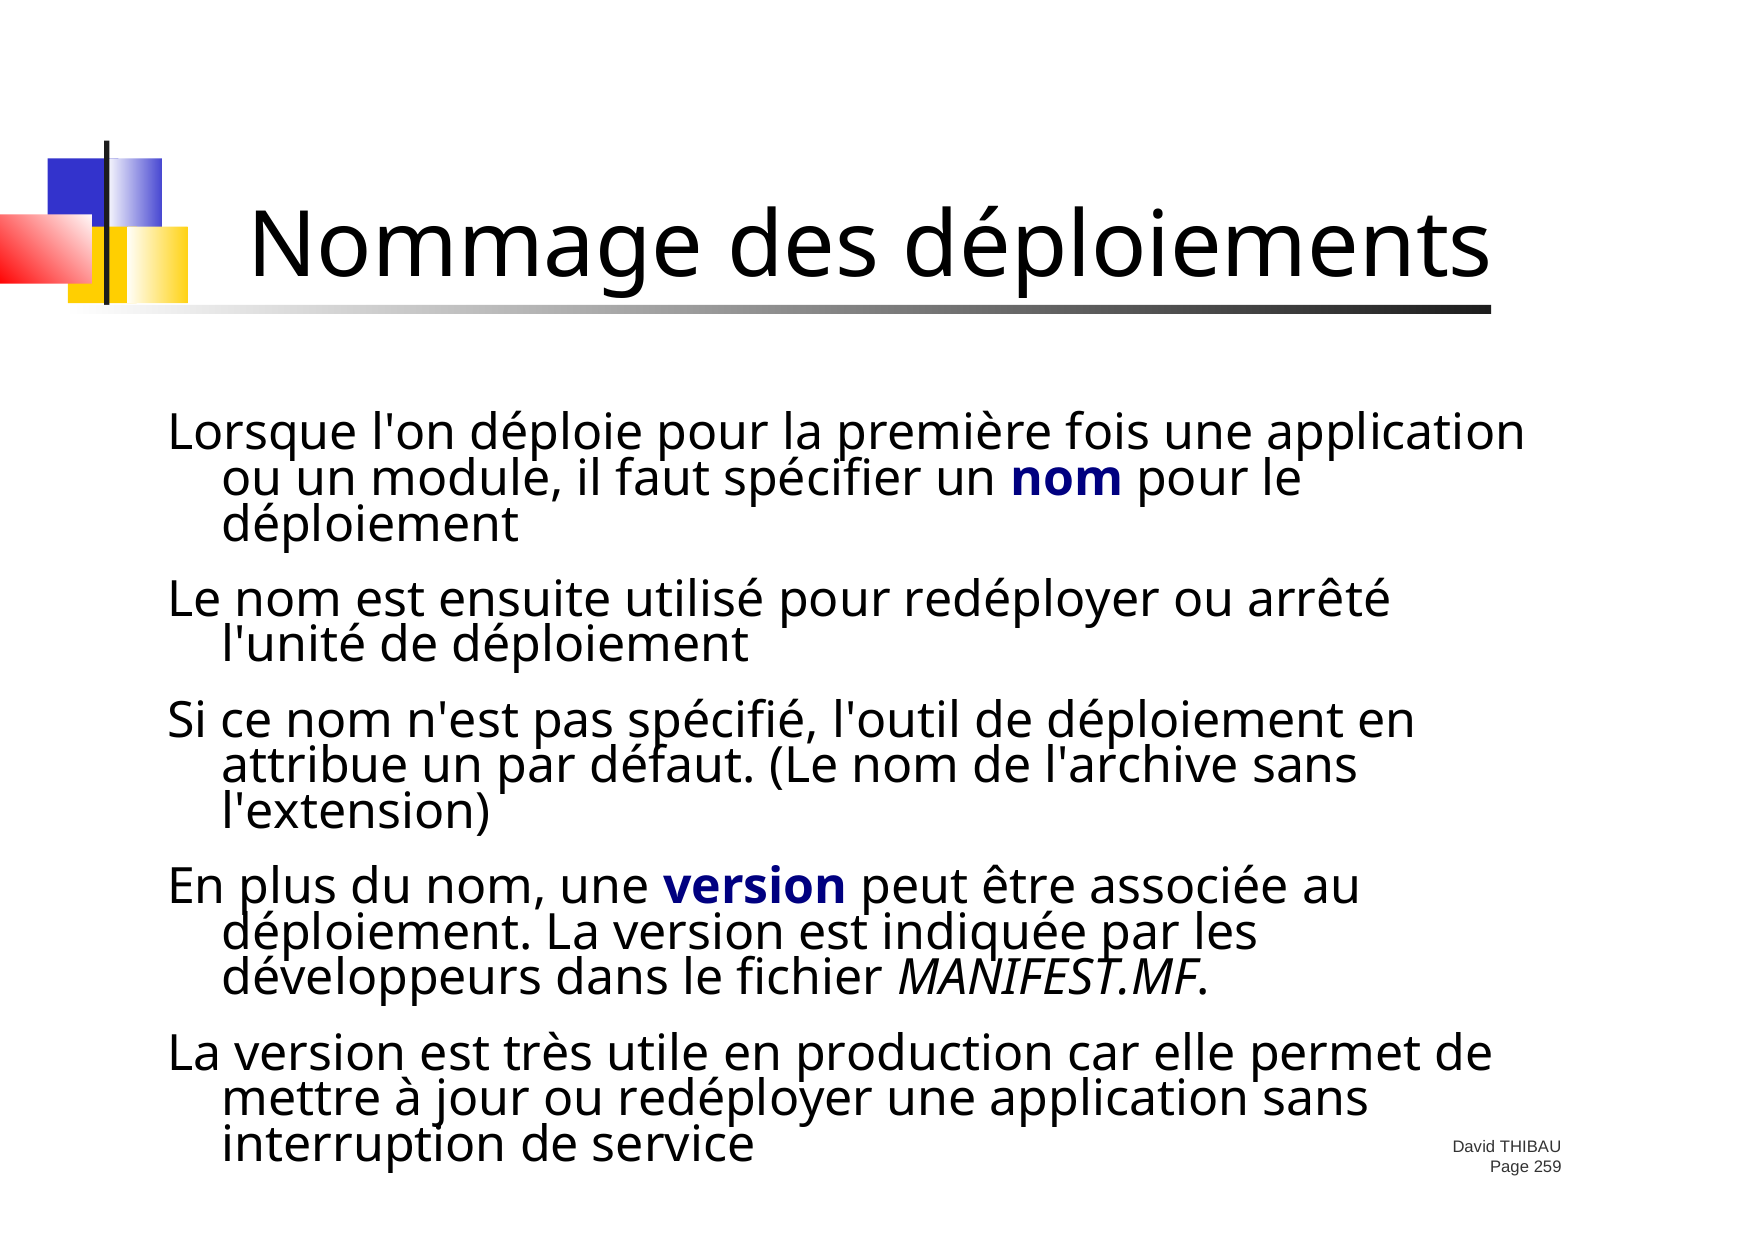

# Nommage des déploiements
Lorsque l'on déploie pour la première fois une application ou un module, il faut spécifier un nom pour le déploiement
Le nom est ensuite utilisé pour redéployer ou arrêté l'unité de déploiement
Si ce nom n'est pas spécifié, l'outil de déploiement en attribue un par défaut. (Le nom de l'archive sans l'extension)
En plus du nom, une version peut être associée au déploiement. La version est indiquée par les développeurs dans le fichier MANIFEST.MF.
La version est très utile en production car elle permet de mettre à jour ou redéployer une application sans interruption de service